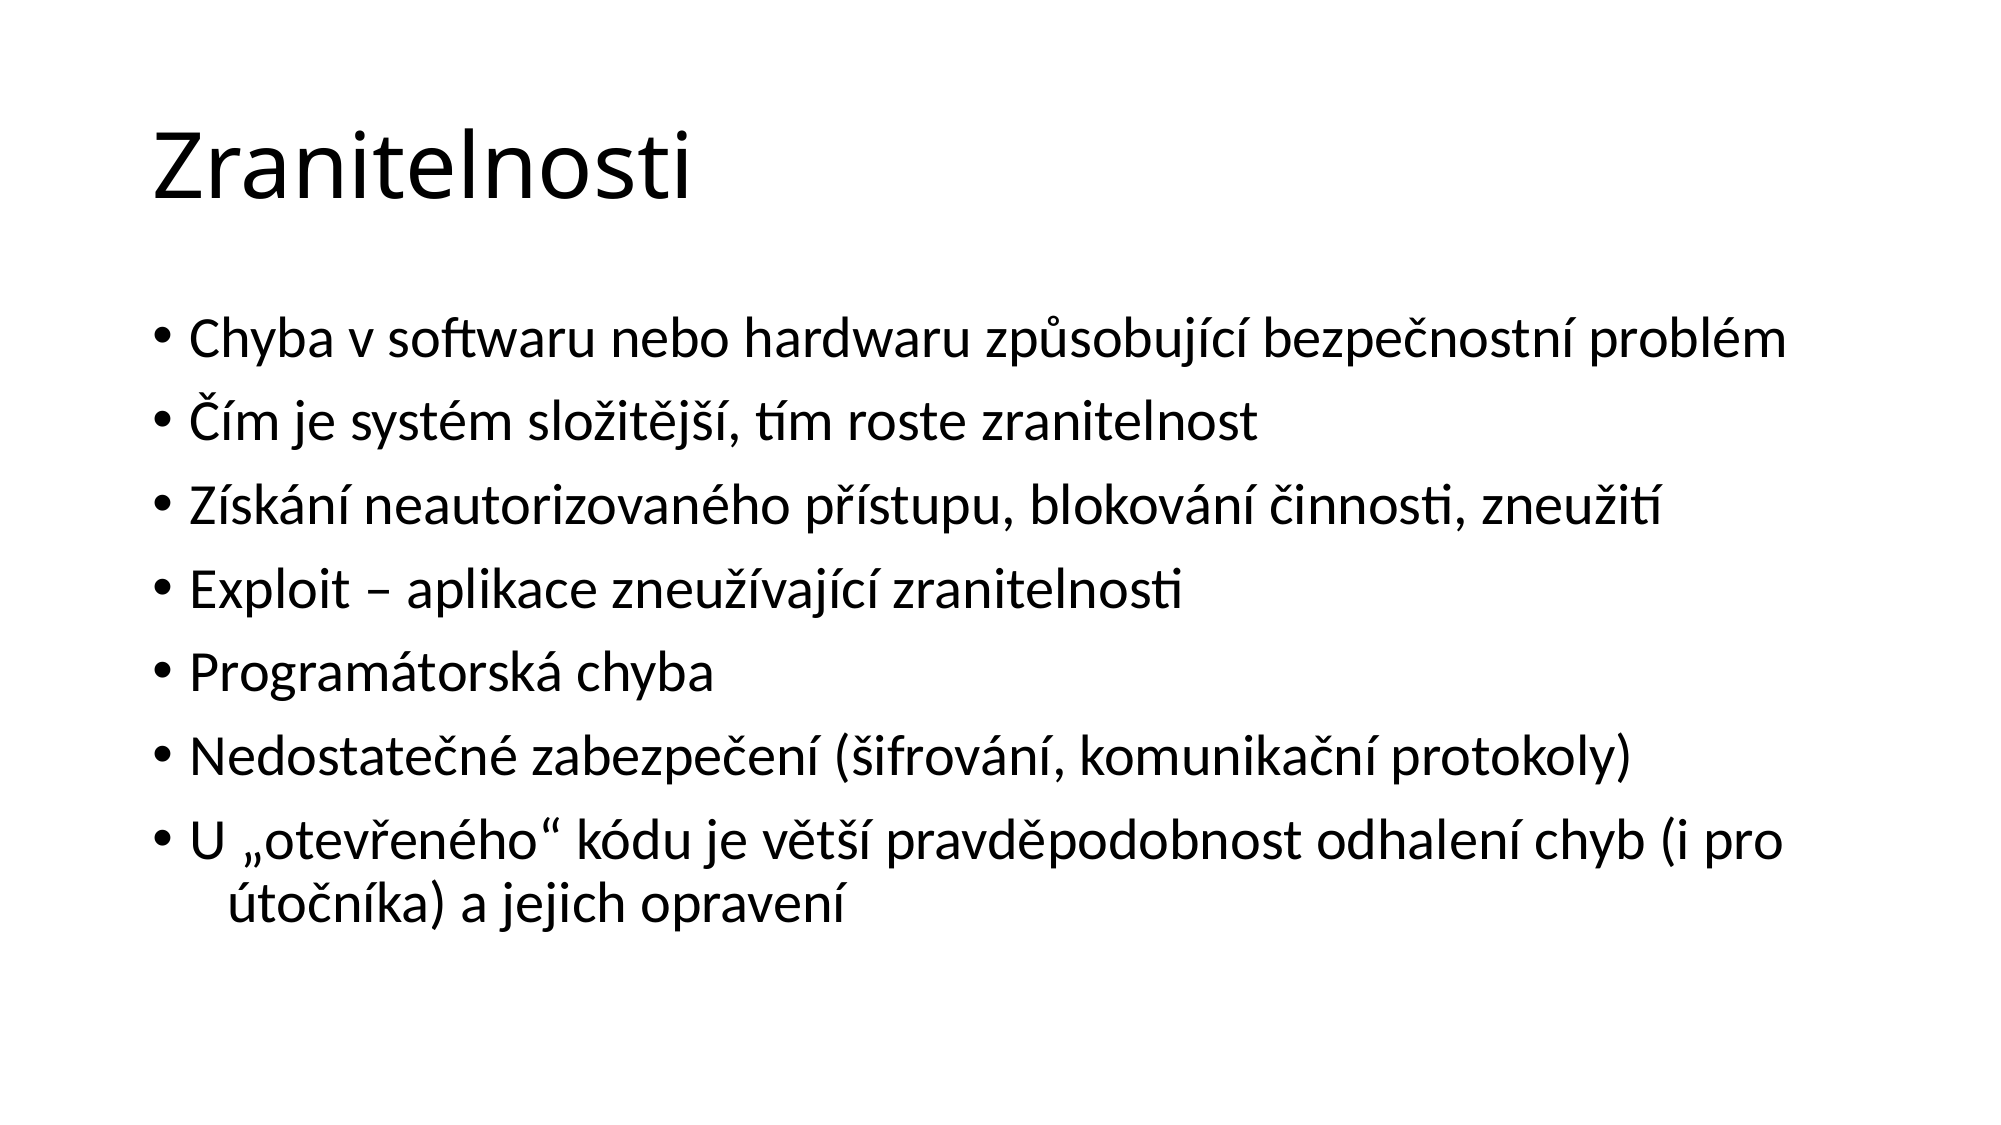

# Zranitelnosti
Chyba v softwaru nebo hardwaru způsobující bezpečnostní problém
Čím je systém složitější, tím roste zranitelnost
Získání neautorizovaného přístupu, blokování činnosti, zneužití
Exploit – aplikace zneužívající zranitelnosti
Programátorská chyba
Nedostatečné zabezpečení (šifrování, komunikační protokoly)
U „otevřeného“ kódu je větší pravděpodobnost odhalení chyb (i pro útočníka) a jejich opravení